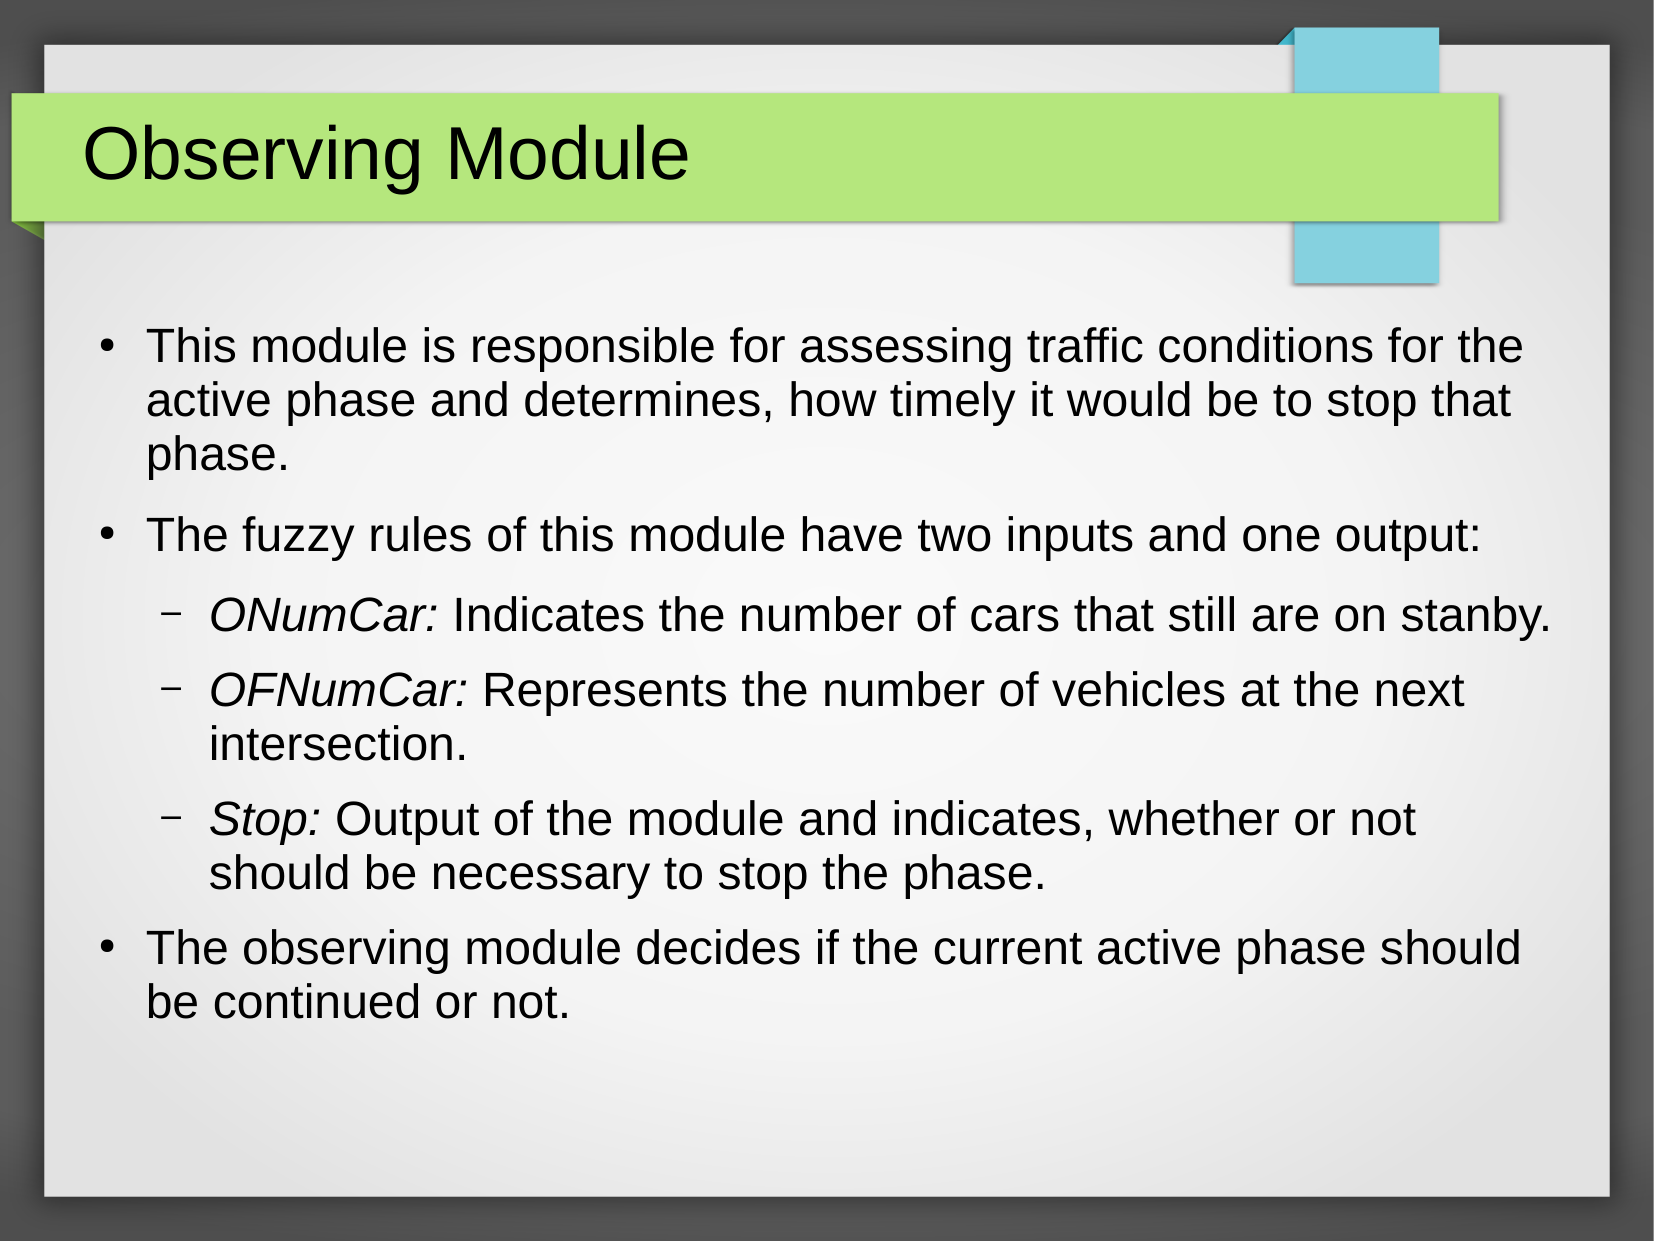

# Observing Module
This module is responsible for assessing traffic conditions for the active phase and determines, how timely it would be to stop that phase.
The fuzzy rules of this module have two inputs and one output:
ONumCar: Indicates the number of cars that still are on stanby.
OFNumCar: Represents the number of vehicles at the next intersection.
Stop: Output of the module and indicates, whether or not should be necessary to stop the phase.
The observing module decides if the current active phase should be continued or not.